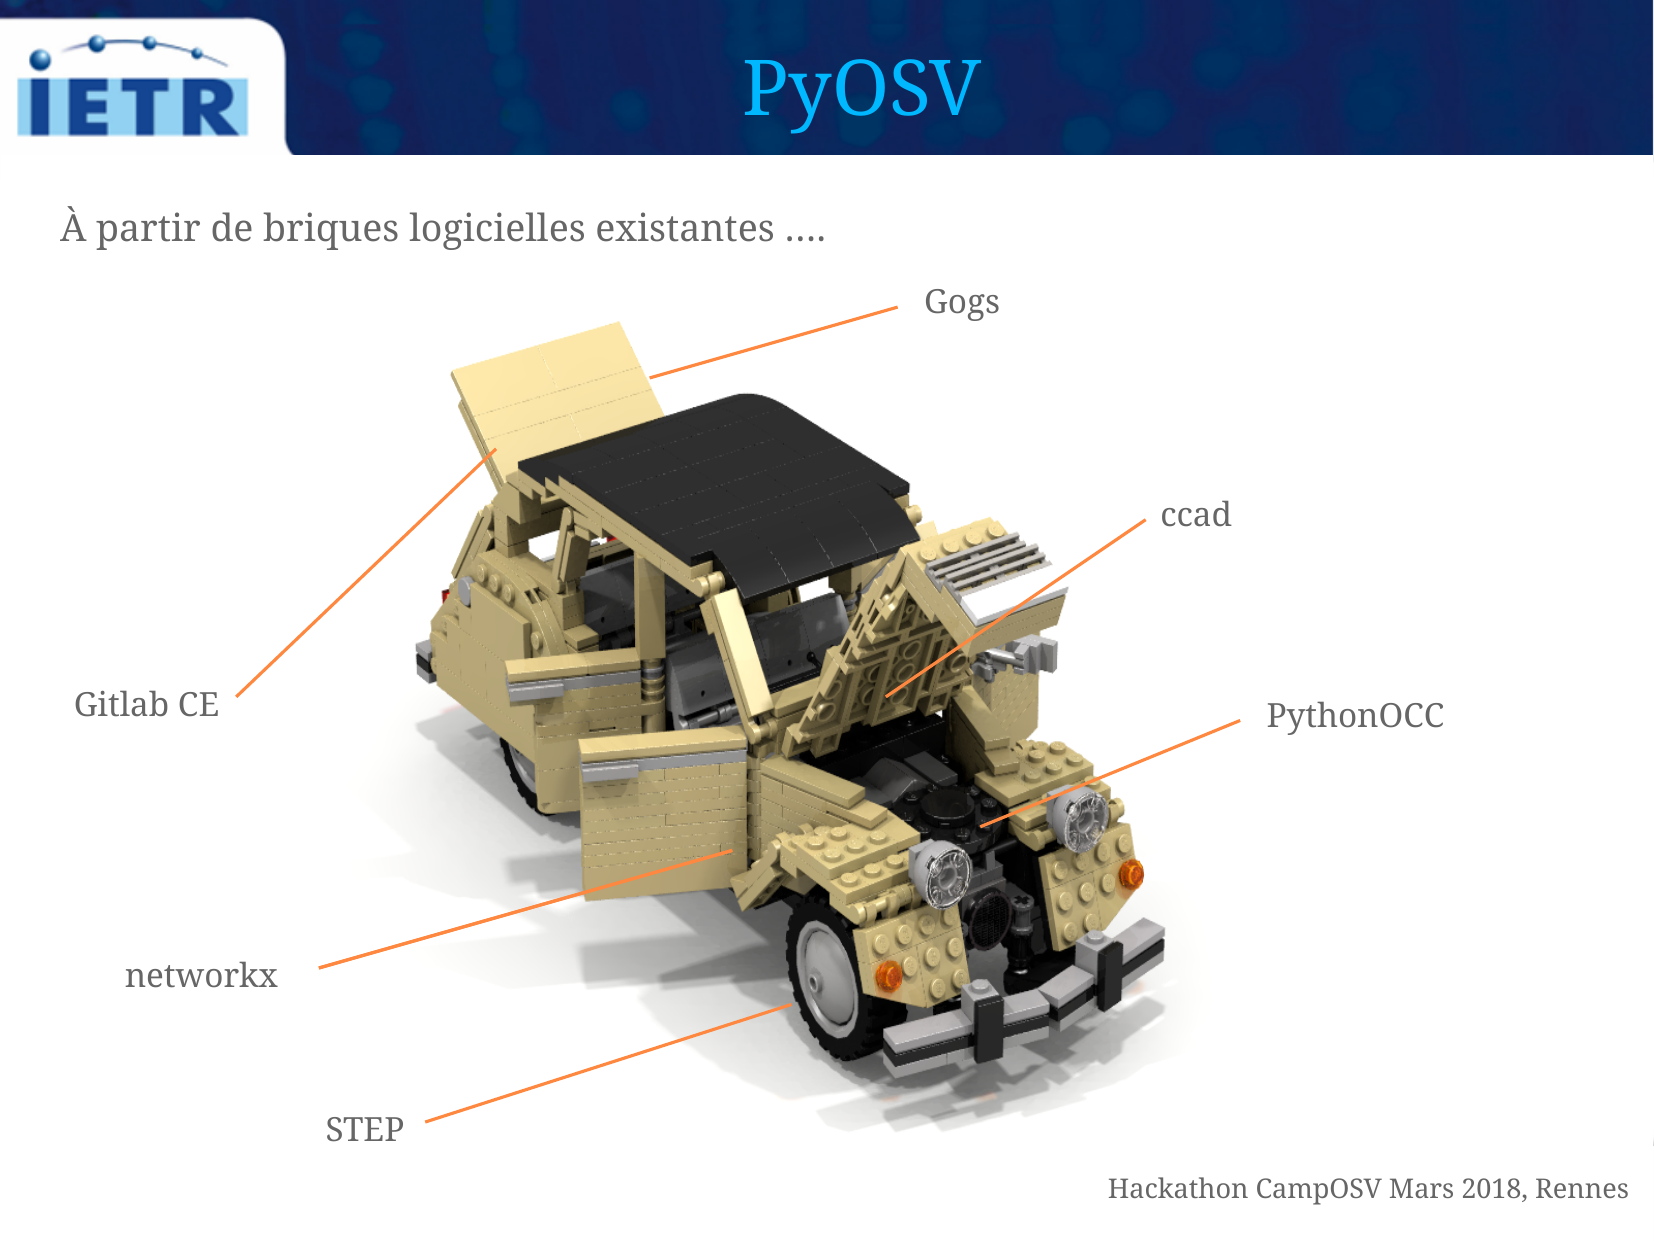

PyOSV
 À partir de briques logicielles existantes ….
Gogs
ccad
Gitlab CE
PythonOCC
networkx
STEP
Hackathon CampOSV Mars 2018, Rennes